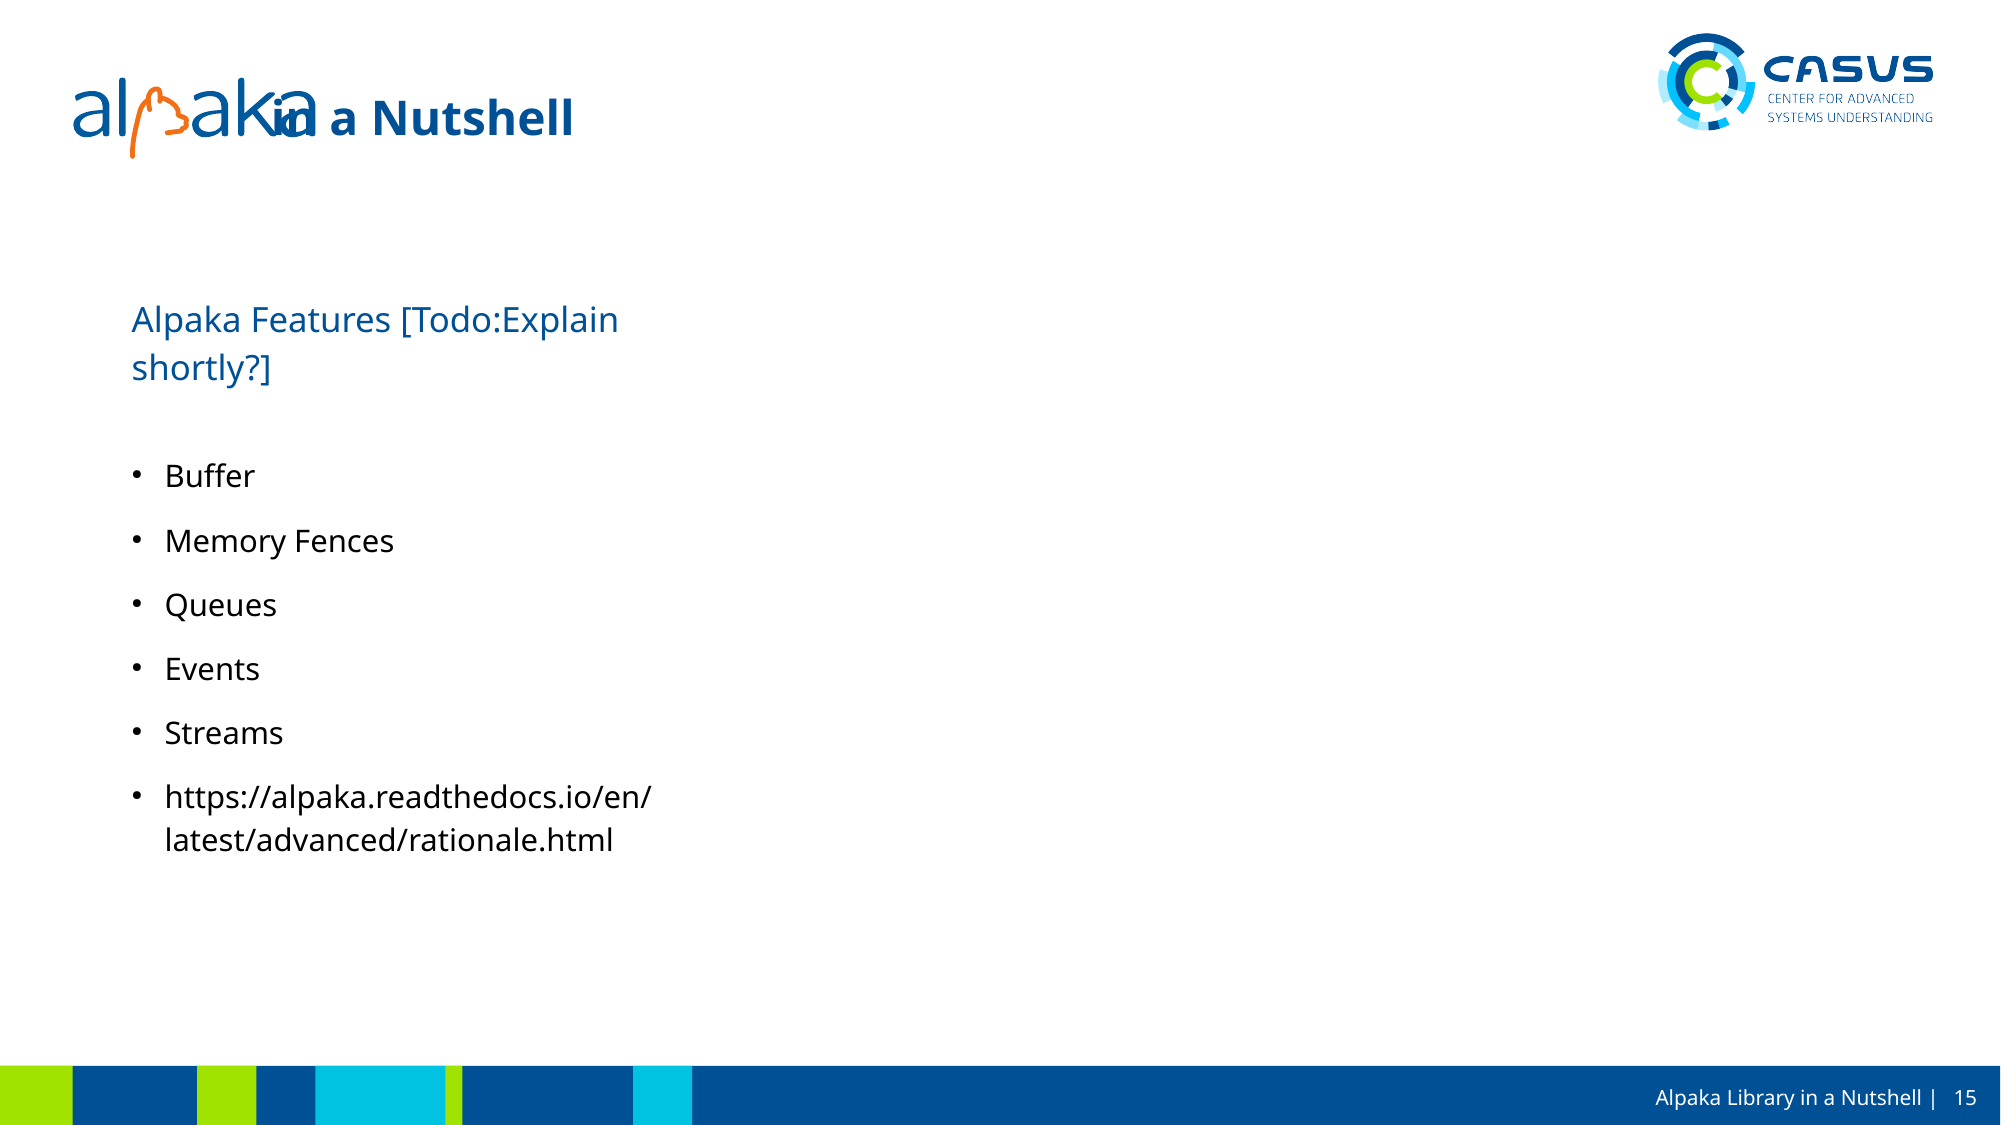

in a Nutshell
# Alpaka Features [Todo:Explain shortly?]
Buffer
Memory Fences
Queues
Events
Streams
https://alpaka.readthedocs.io/en/latest/advanced/rationale.html
Alpaka Library in a Nutshell
15